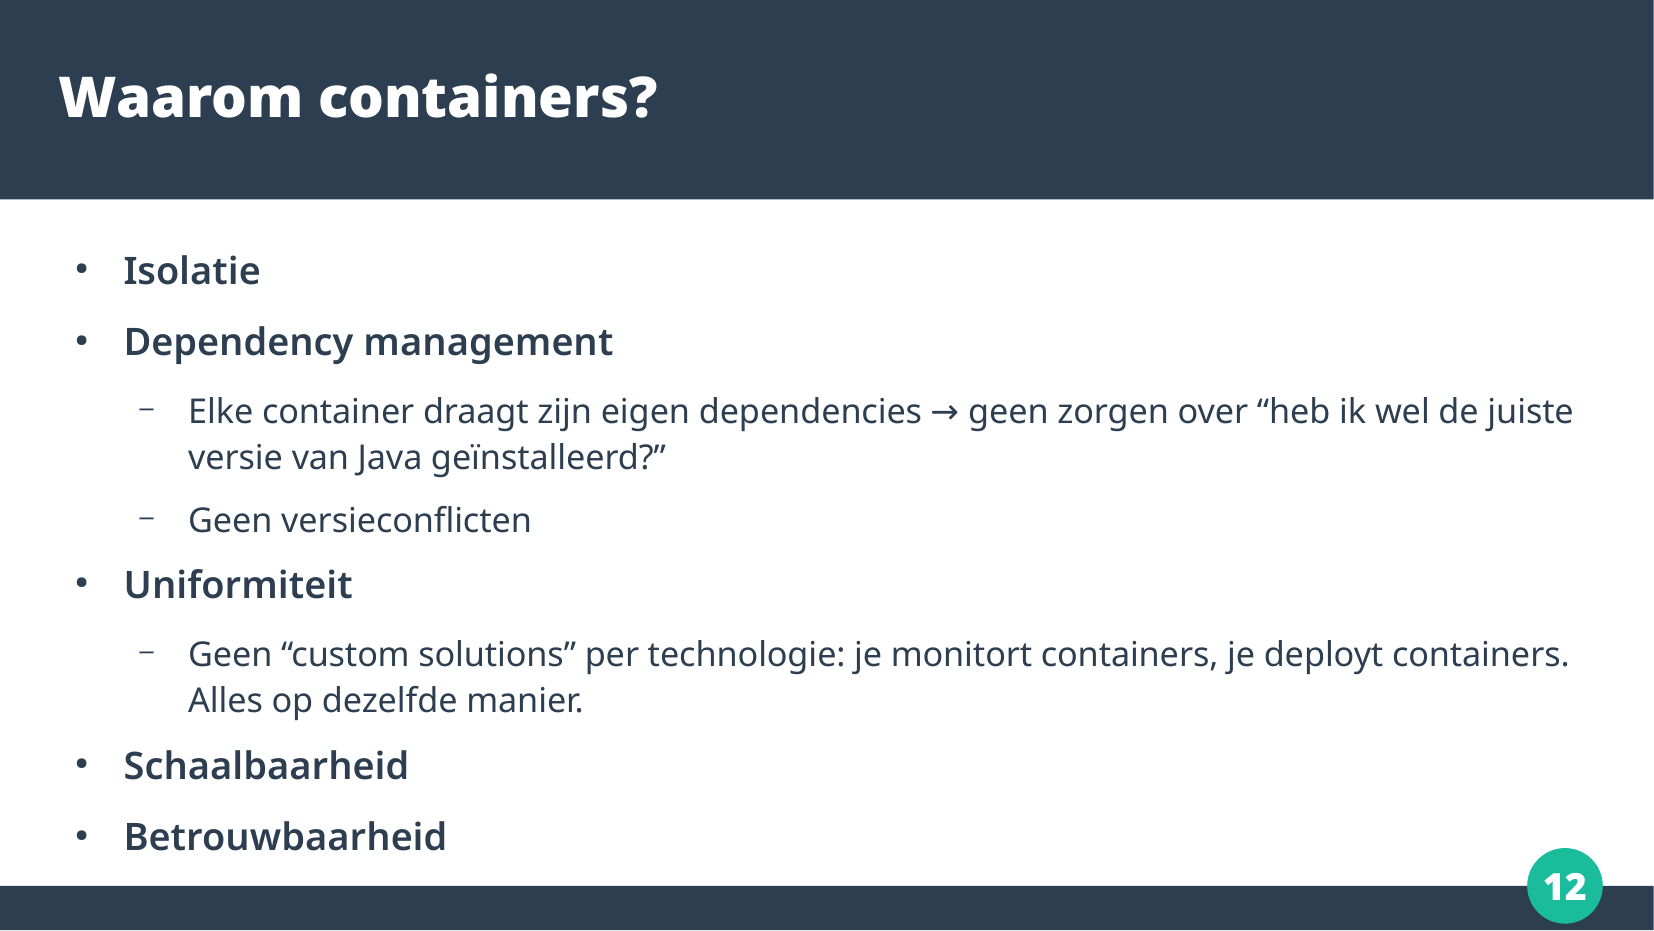

# Waarom containers?
Isolatie
Dependency management
Elke container draagt zijn eigen dependencies → geen zorgen over “heb ik wel de juiste versie van Java geïnstalleerd?”
Geen versieconflicten
Uniformiteit
Geen “custom solutions” per technologie: je monitort containers, je deployt containers. Alles op dezelfde manier.
Schaalbaarheid
Betrouwbaarheid